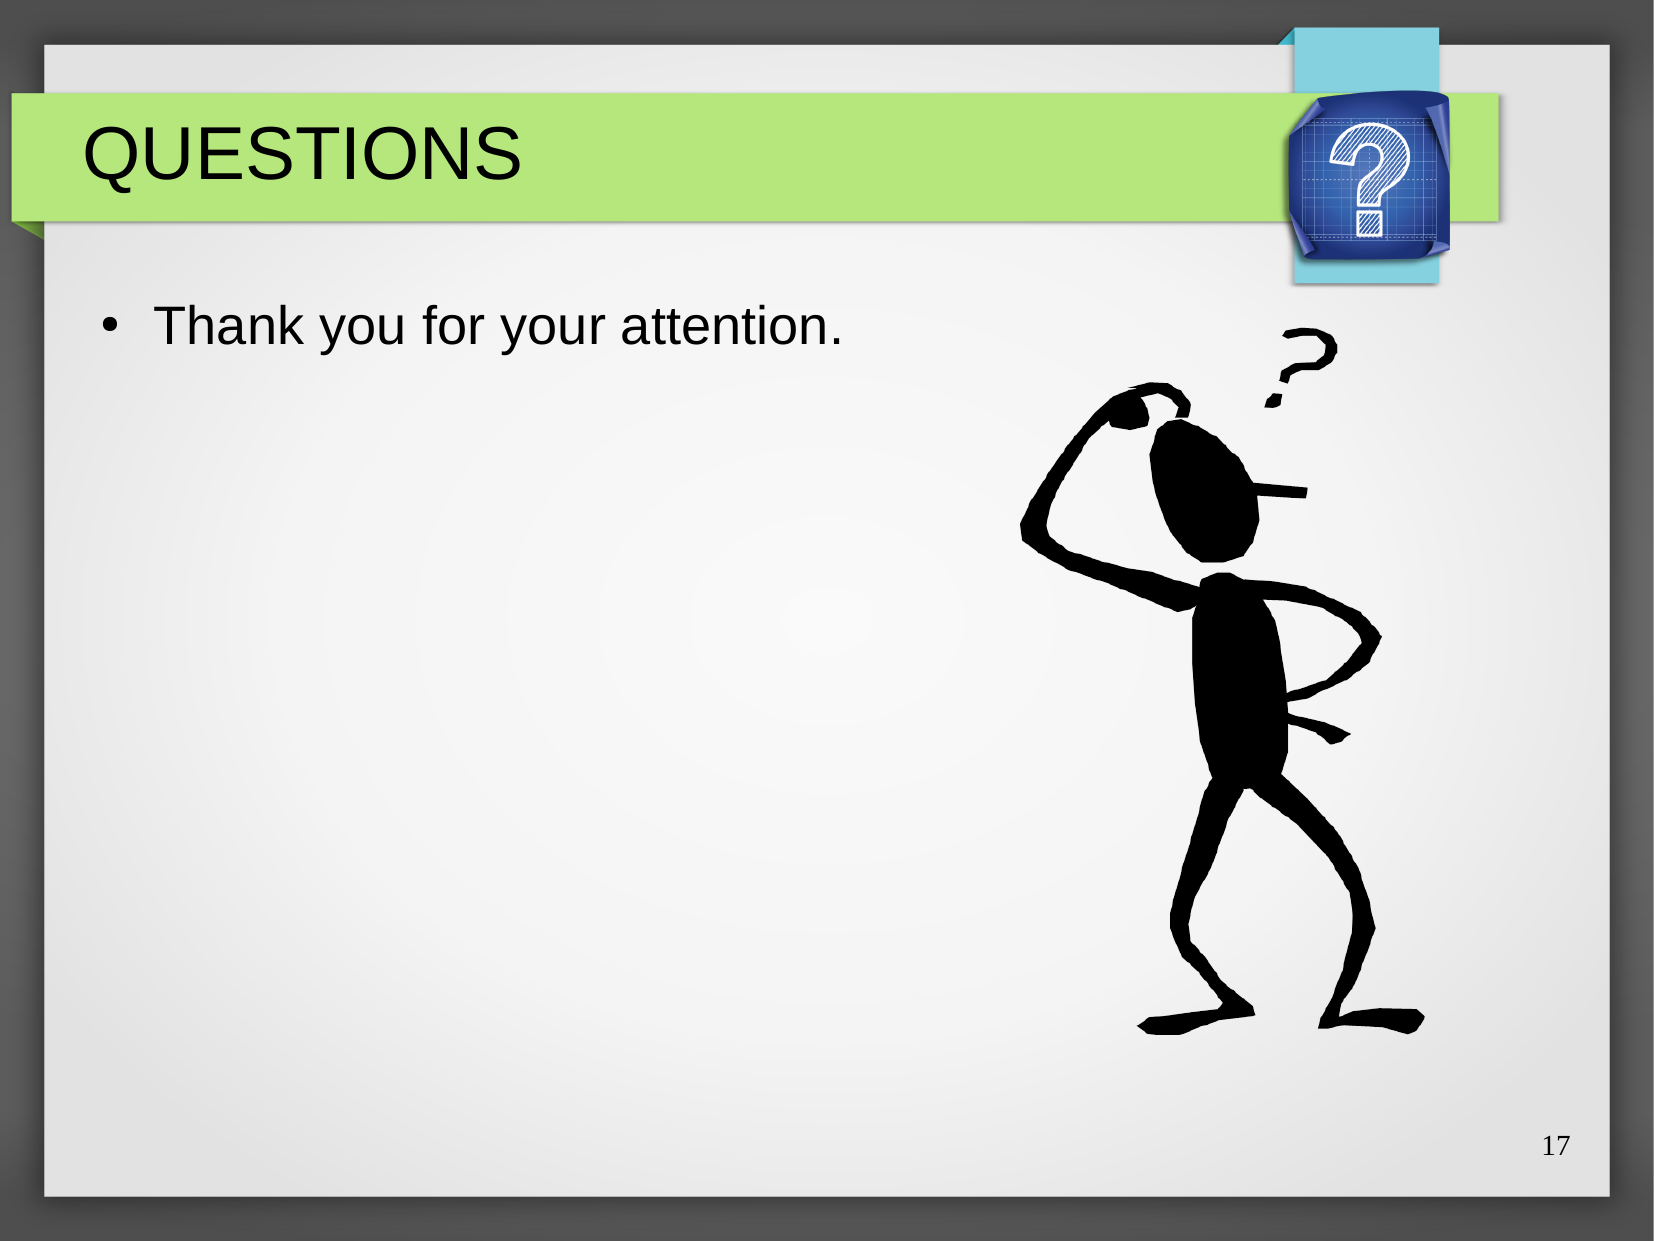

# QUESTIONS
Thank you for your attention.
17